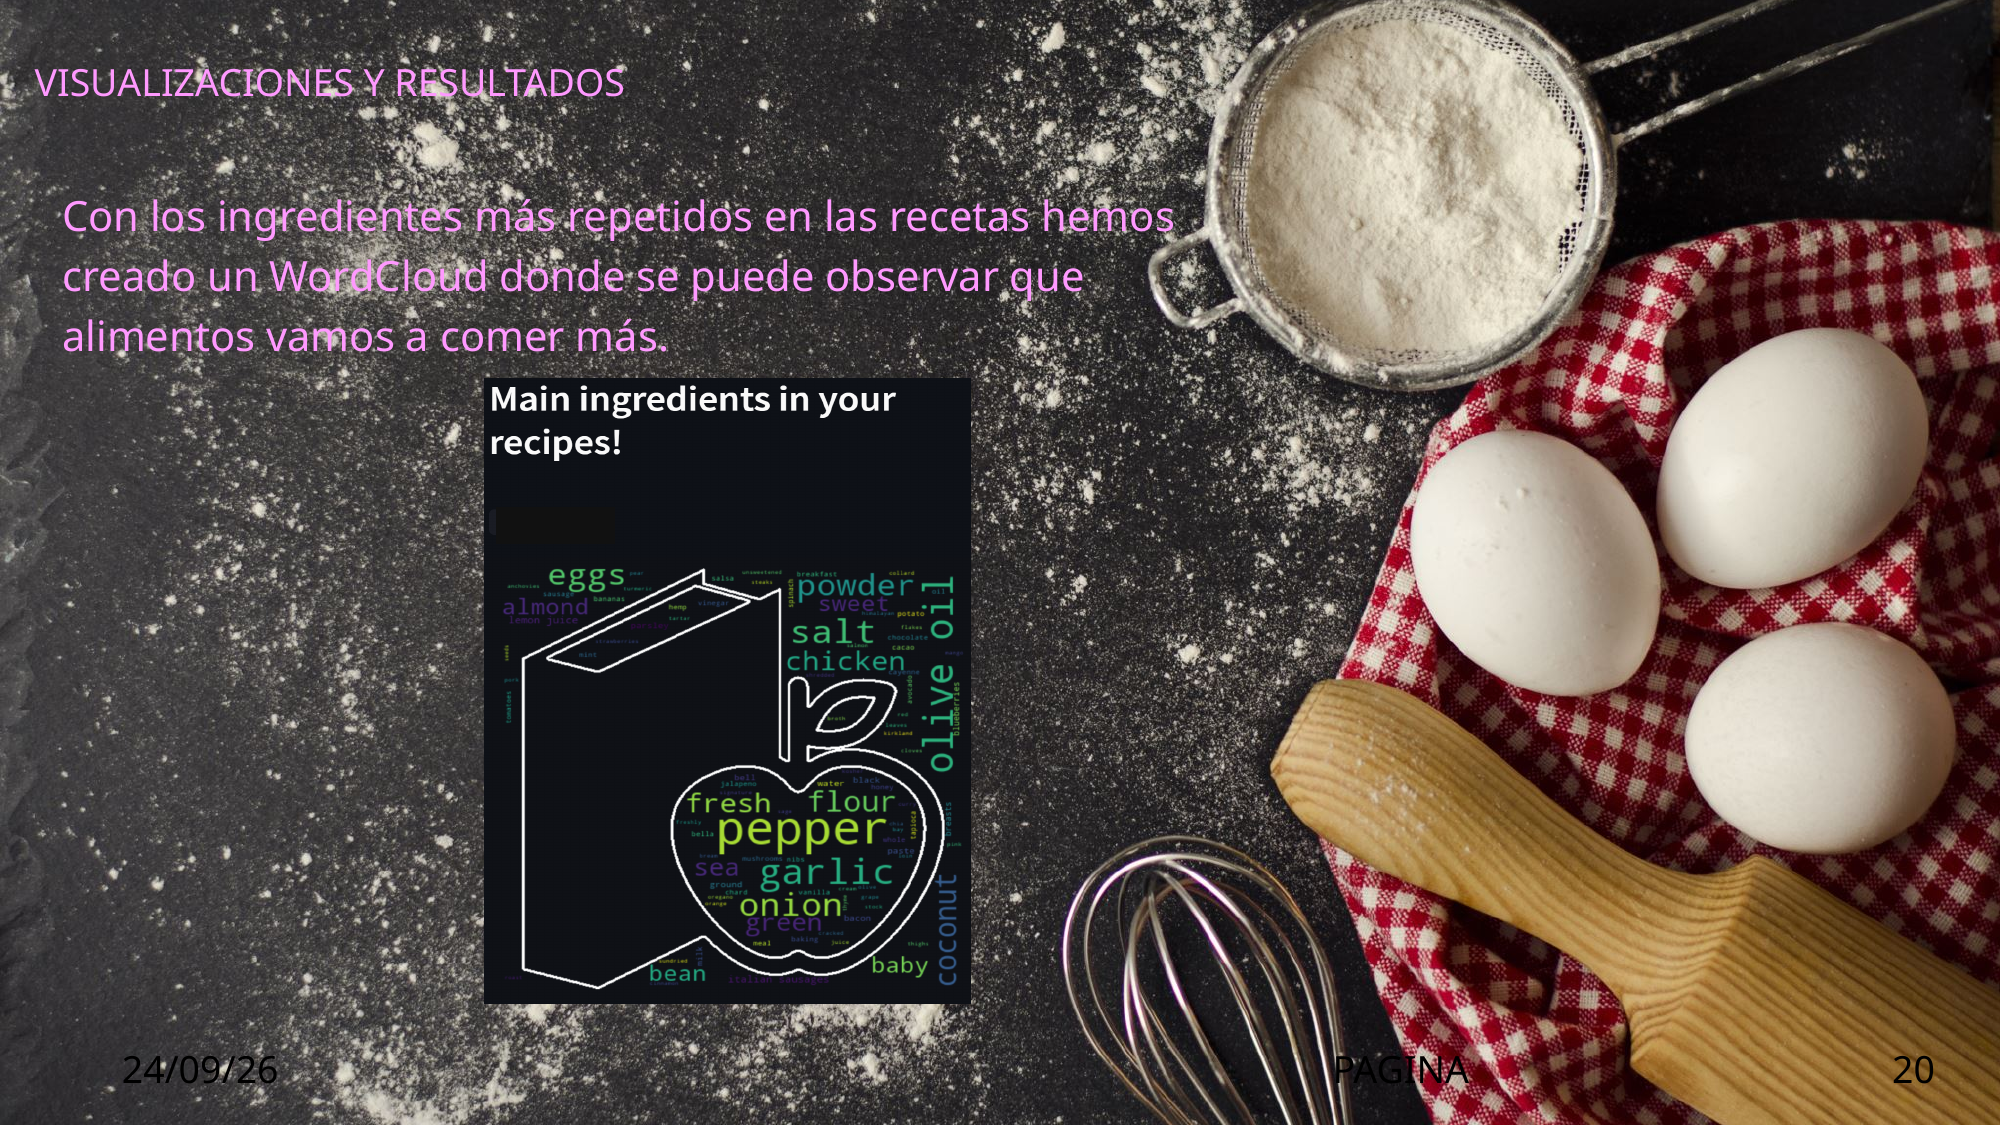

VISUALIZACIONES Y RESULTADOS
# Con los ingredientes más repetidos en las recetas hemos creado un WordCloud donde se puede observar que alimentos vamos a comer más.
PAGINA